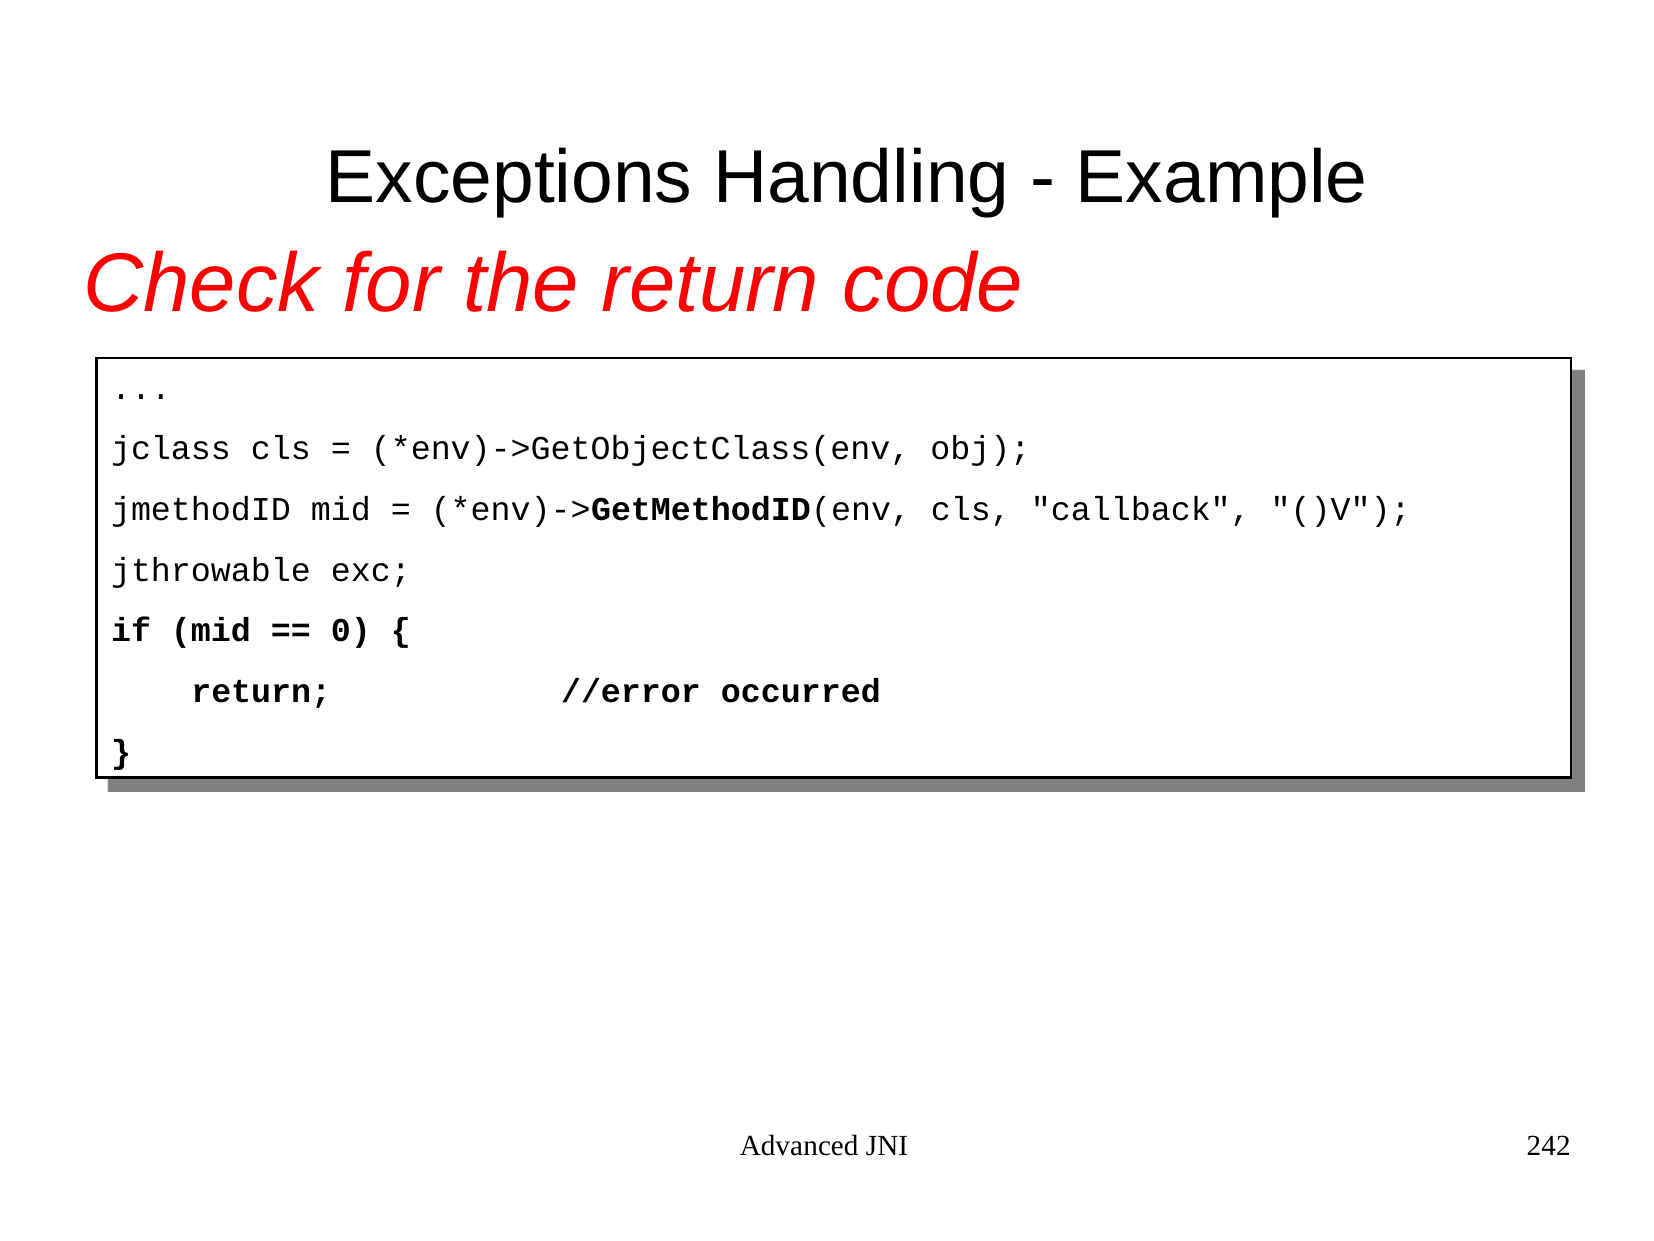

# Exceptions Handling - Example
Check for the return code
...
jclass cls = (*env)->GetObjectClass(env, obj);
jmethodID mid = (*env)->GetMethodID(env, cls, "callback", "()V");
jthrowable exc;
if (mid == 0) {
 return;		//error occurred
}
Advanced JNI
242